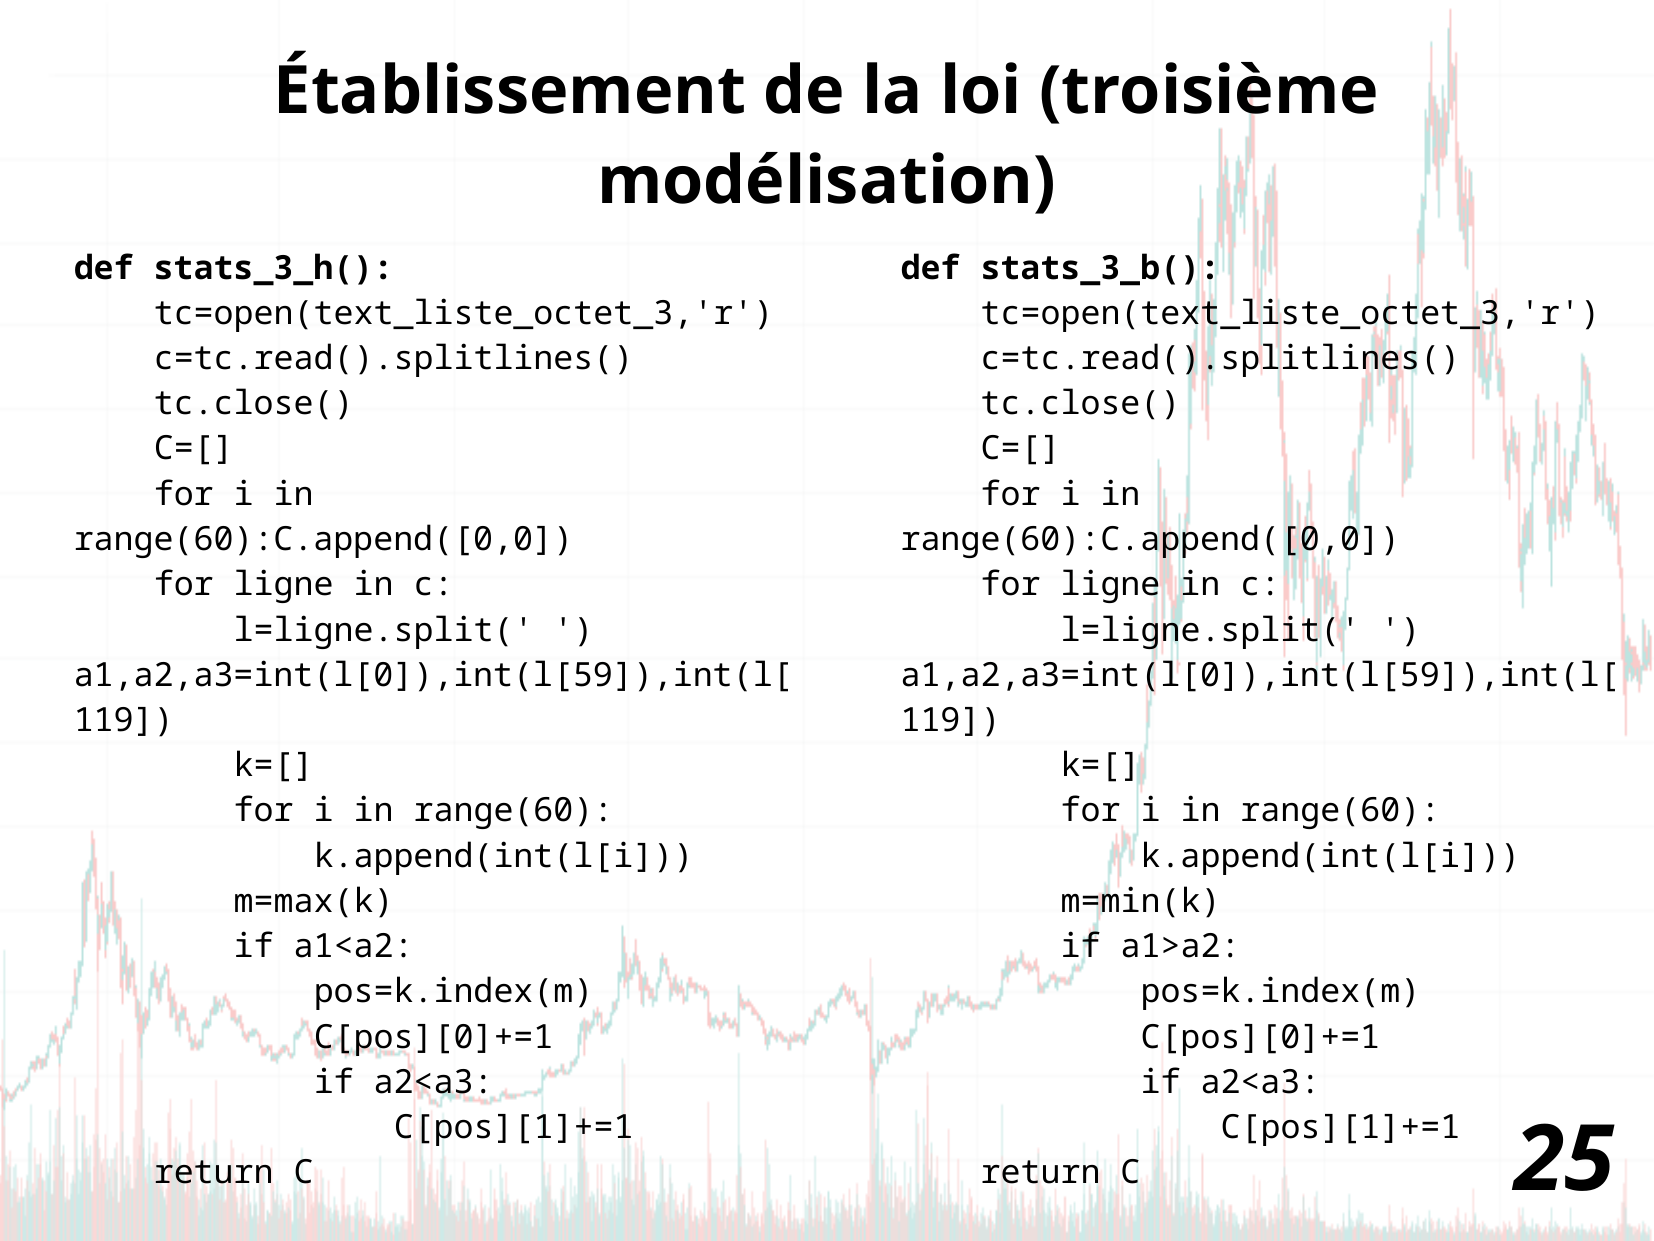

# Établissement de la loi (troisième modélisation)
def stats_3_h():
 tc=open(text_liste_octet_3,'r')
 c=tc.read().splitlines()
 tc.close()
 C=[]
 for i in range(60):C.append([0,0])
 for ligne in c:
 l=ligne.split(' ') 		a1,a2,a3=int(l[0]),int(l[59]),int(l[119])
 k=[]
 for i in range(60):
 k.append(int(l[i]))
 m=max(k)
 if a1<a2:
 pos=k.index(m)
 C[pos][0]+=1
 if a2<a3:
 C[pos][1]+=1
 return C
def stats_3_b():
 tc=open(text_liste_octet_3,'r')
 c=tc.read().splitlines()
 tc.close()
 C=[]
 for i in range(60):C.append([0,0])
 for ligne in c:
 l=ligne.split(' ') a1,a2,a3=int(l[0]),int(l[59]),int(l[119])
 k=[]
 for i in range(60):
 k.append(int(l[i]))
 m=min(k)
 if a1>a2:
 pos=k.index(m)
 C[pos][0]+=1
 if a2<a3:
 C[pos][1]+=1
 return C
25